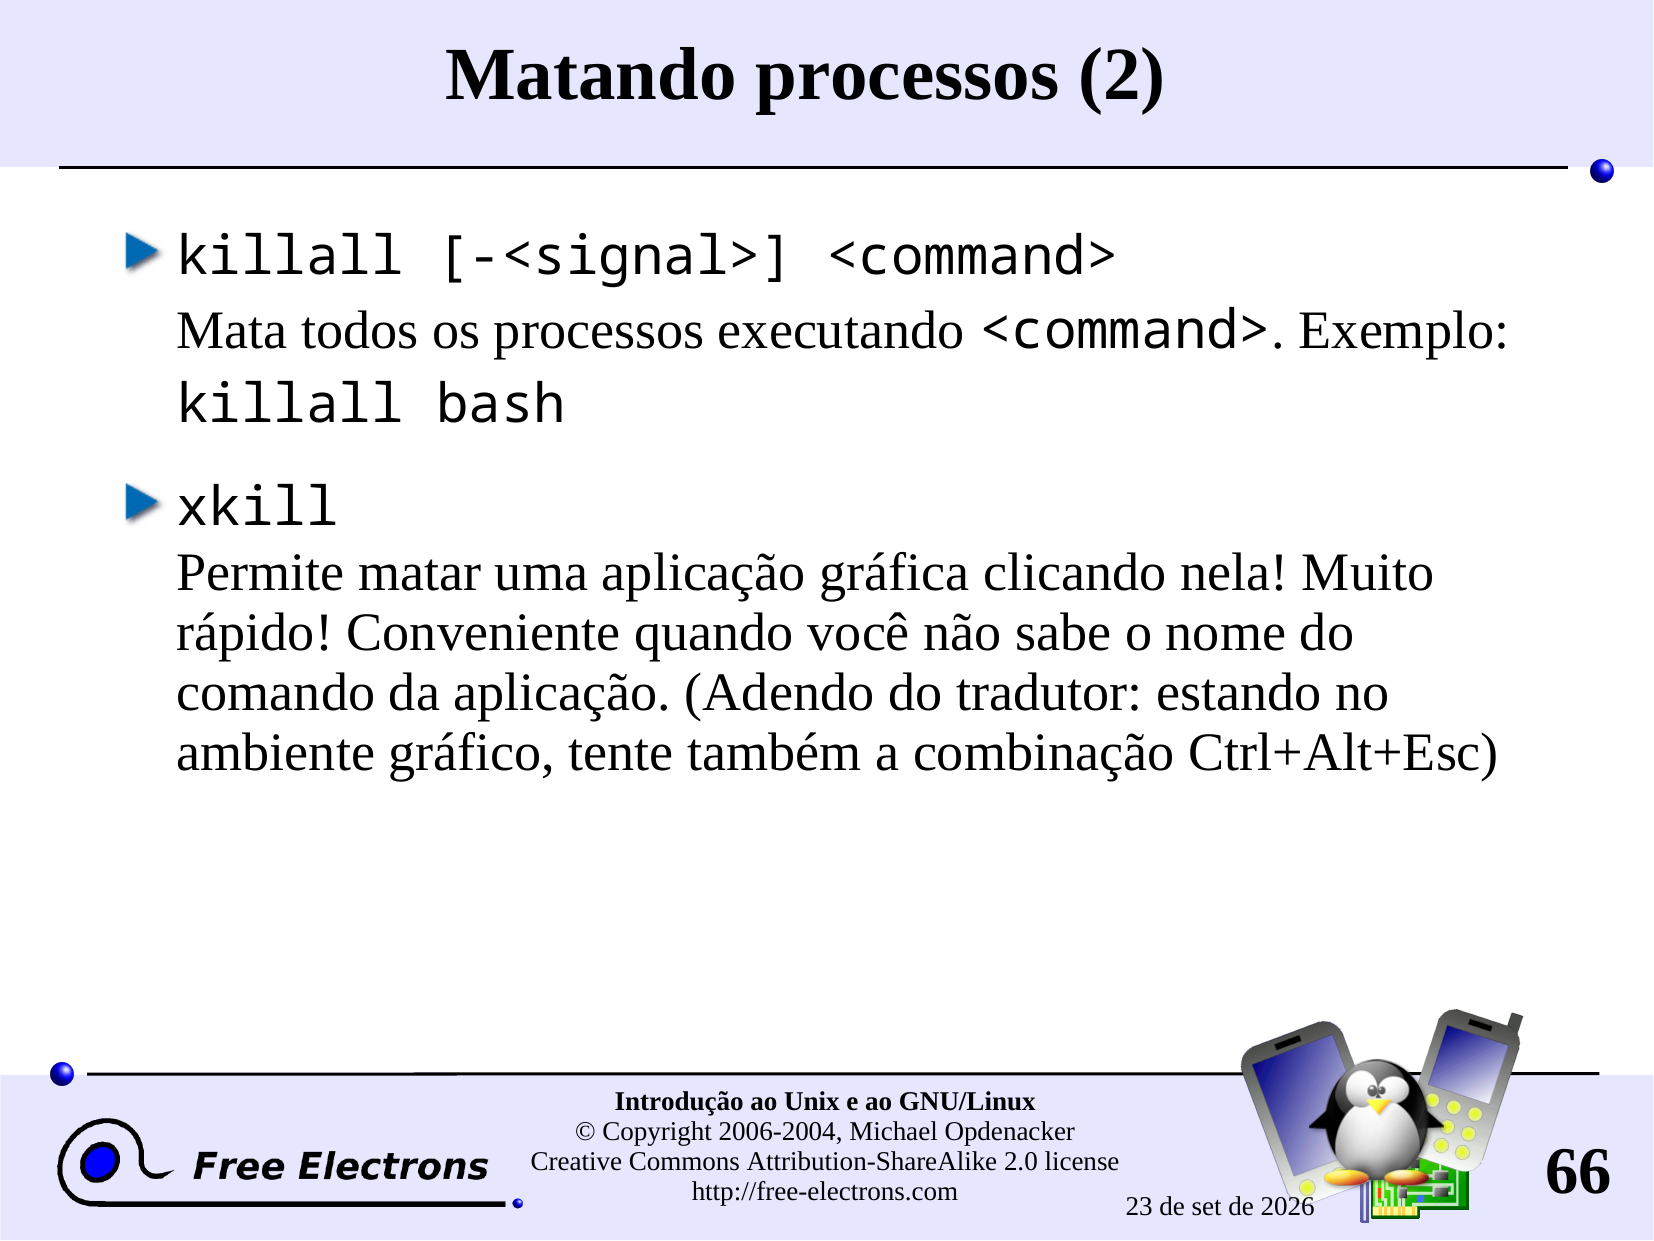

# Matando processos (2)
killall [-<signal>] <command>
Mata todos os processos executando <command>. Exemplo:
killall bash
xkill
Permite matar uma aplicação gráfica clicando nela! Muito rápido! Conveniente quando você não sabe o nome do comando da aplicação. (Adendo do tradutor: estando no ambiente gráfico, tente também a combinação Ctrl+Alt+Esc)